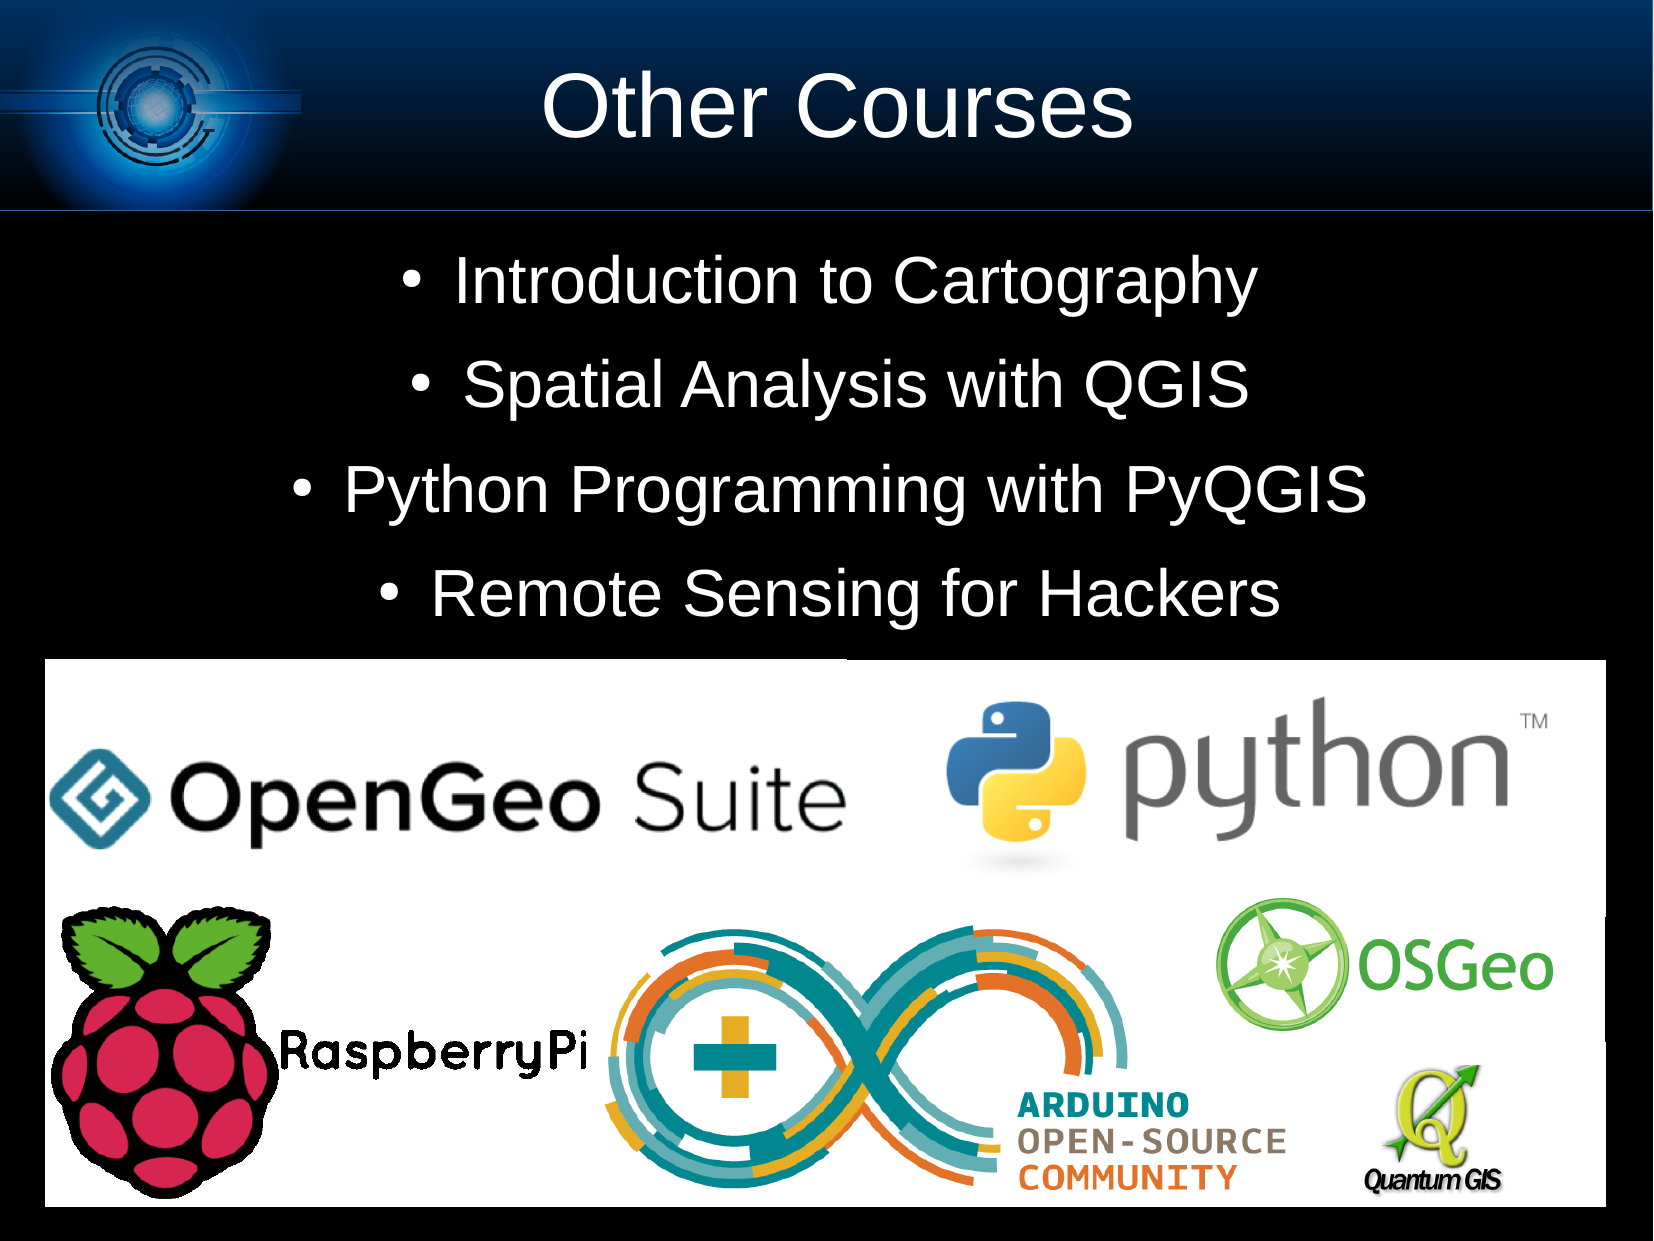

# Other Courses
Introduction to Cartography
Spatial Analysis with QGIS
Python Programming with PyQGIS
Remote Sensing for Hackers